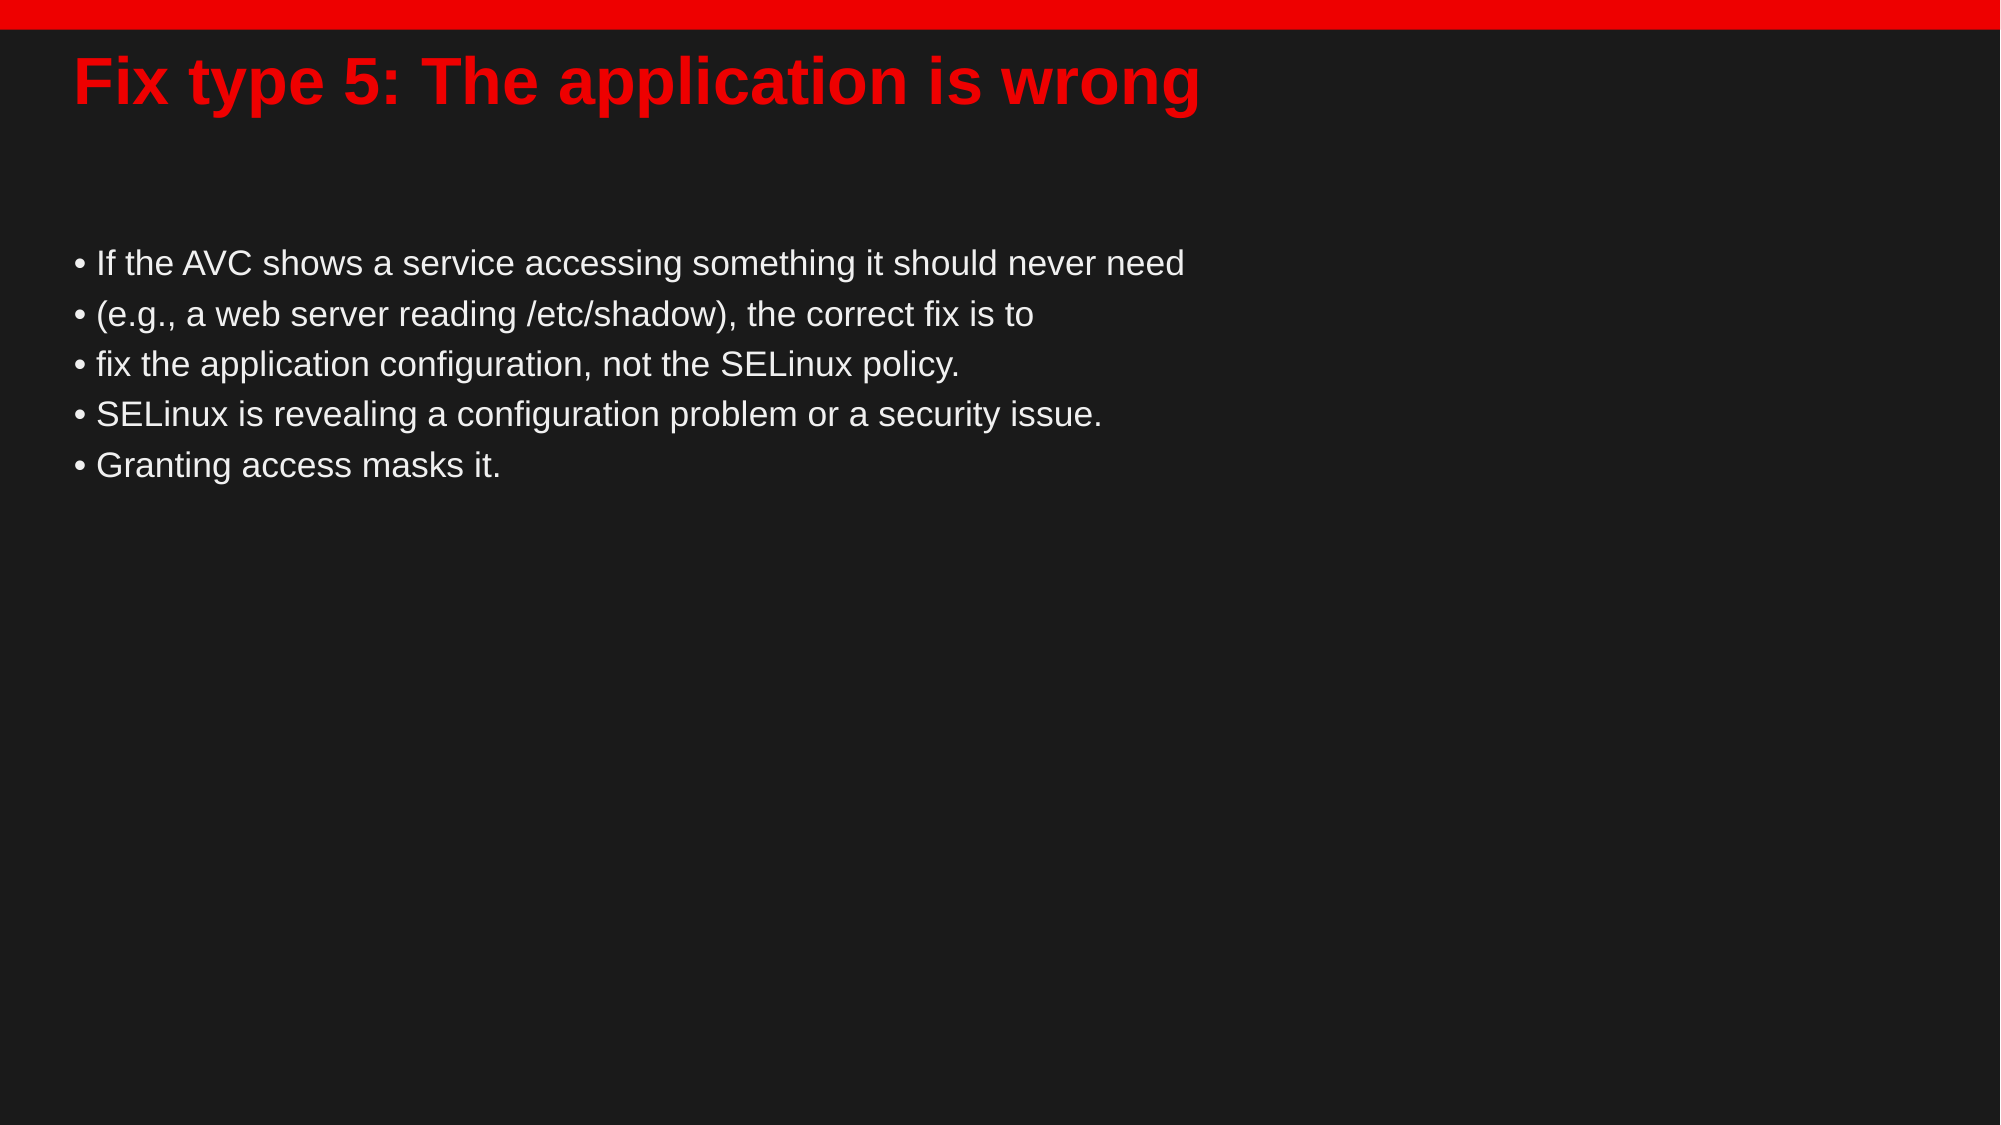

Fix type 5: The application is wrong
• If the AVC shows a service accessing something it should never need
• (e.g., a web server reading /etc/shadow), the correct fix is to
• fix the application configuration, not the SELinux policy.
• SELinux is revealing a configuration problem or a security issue.
• Granting access masks it.